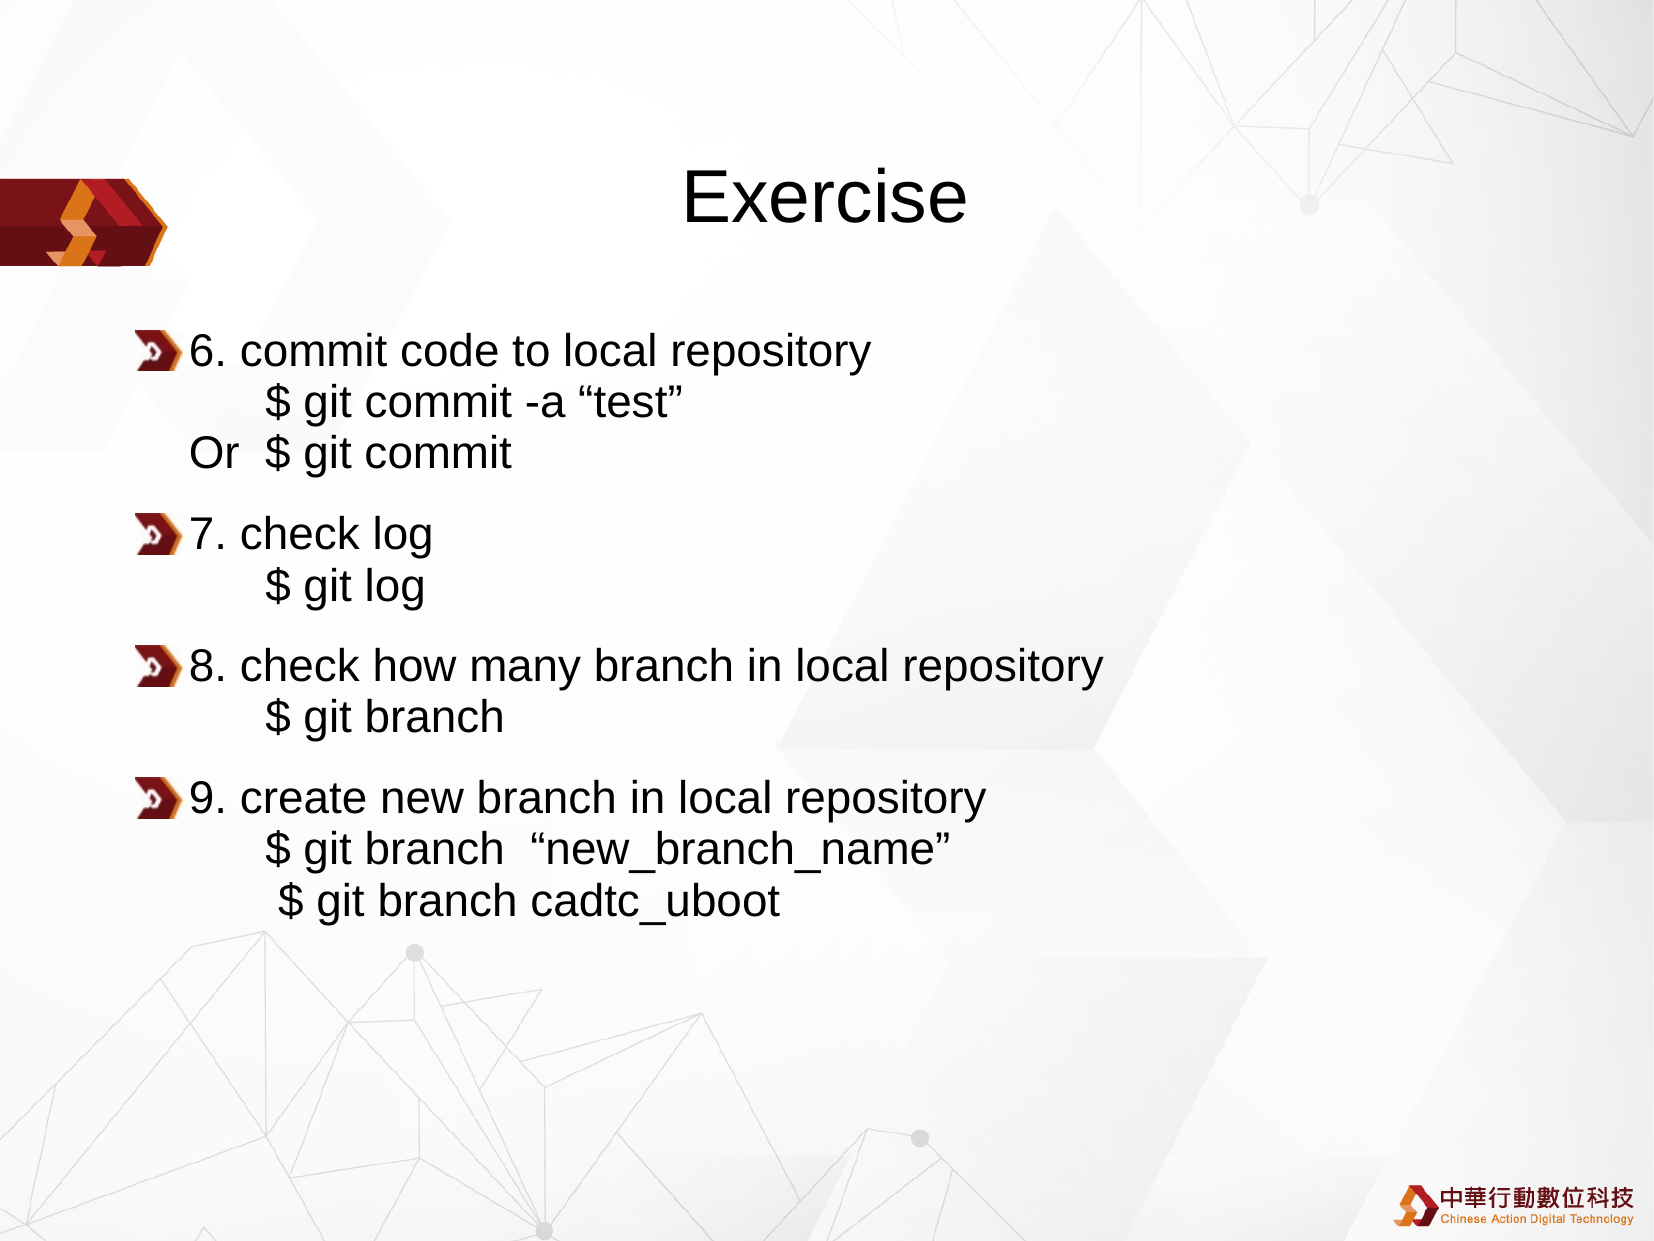

# Exercise
6. commit code to local repository
 $ git commit -a “test”
Or $ git commit
7. check log
 $ git log
8. check how many branch in local repository
 $ git branch
9. create new branch in local repository
 $ git branch “new_branch_name”
 $ git branch cadtc_uboot